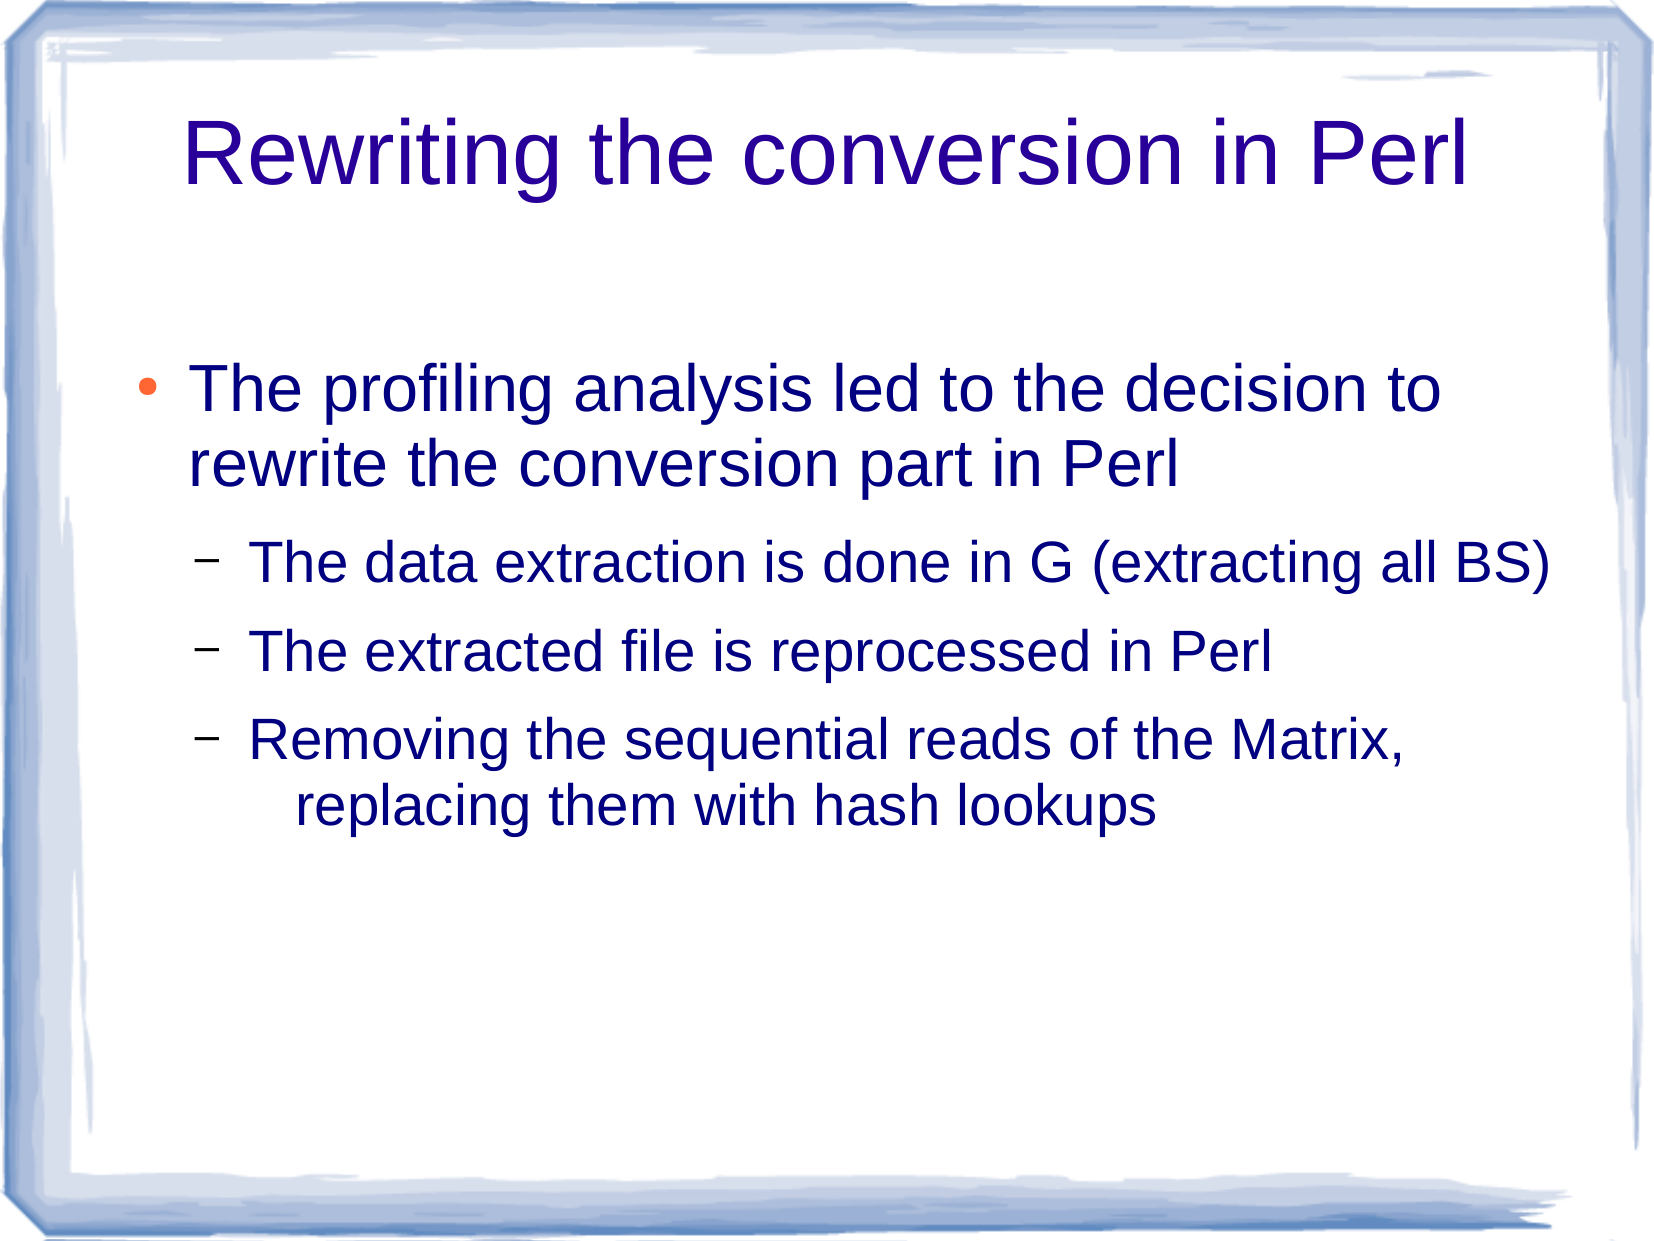

# Rewriting the conversion in Perl
The profiling analysis led to the decision to rewrite the conversion part in Perl
The data extraction is done in G (extracting all BS)
The extracted file is reprocessed in Perl
Removing the sequential reads of the Matrix, replacing them with hash lookups